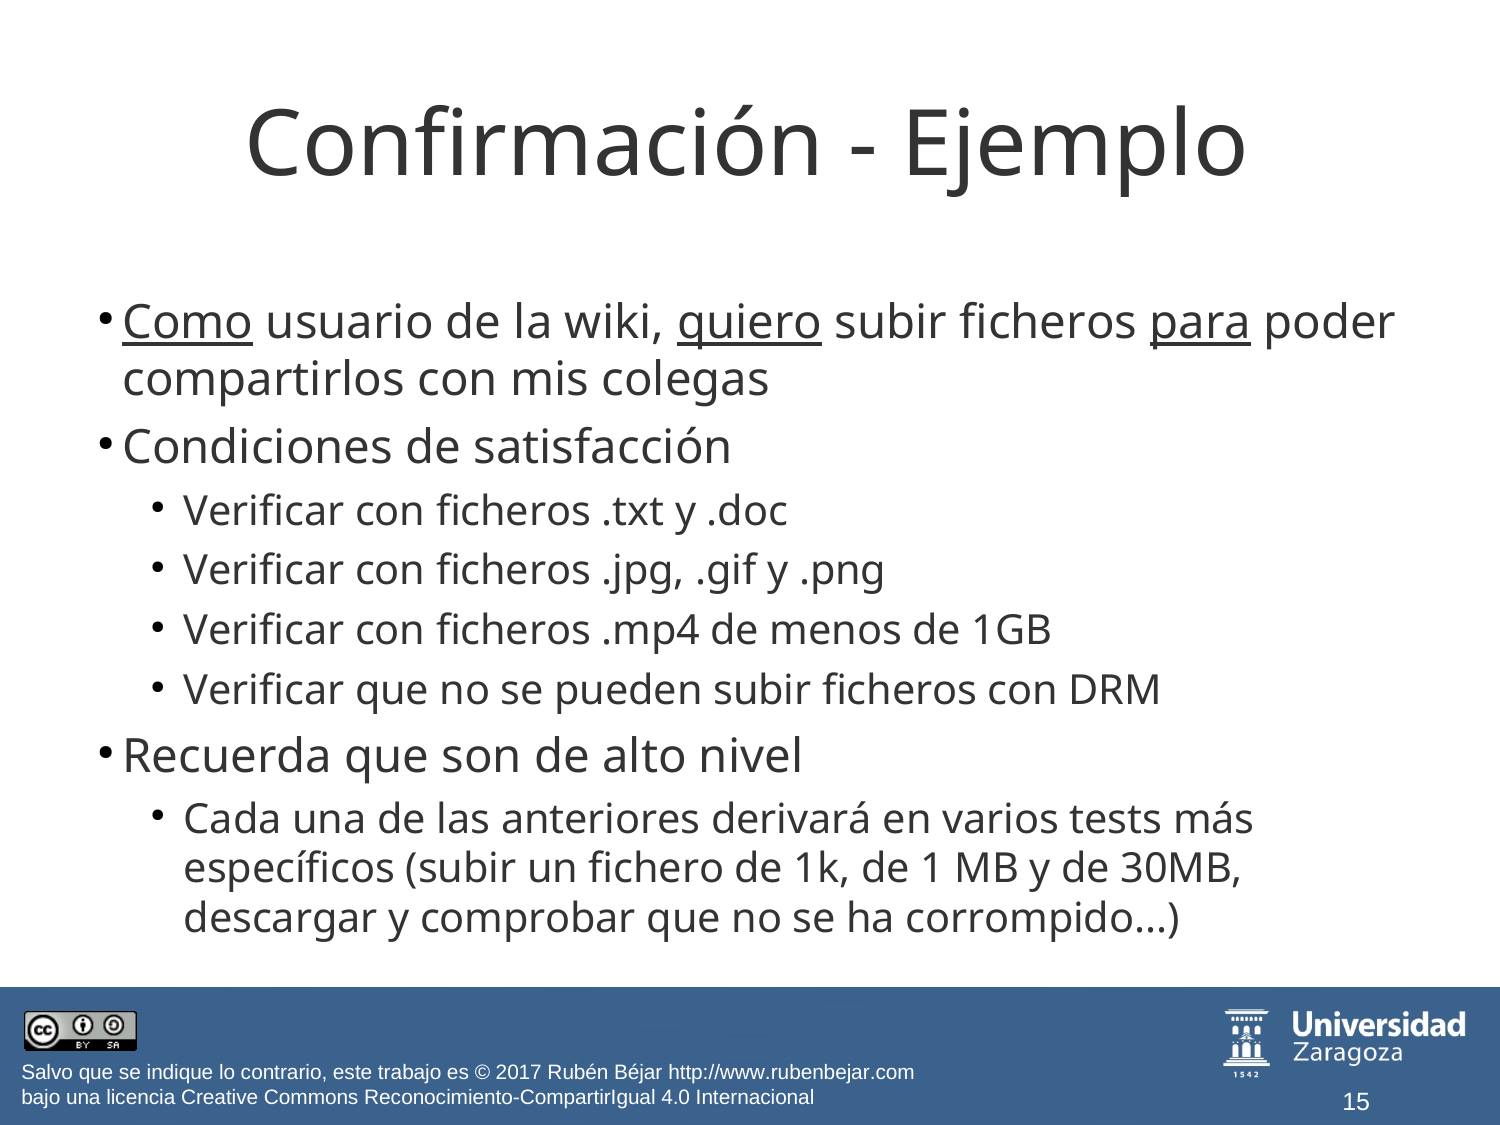

# Confirmación - Ejemplo
Como usuario de la wiki, quiero subir ficheros para poder compartirlos con mis colegas
Condiciones de satisfacción
Verificar con ficheros .txt y .doc
Verificar con ficheros .jpg, .gif y .png
Verificar con ficheros .mp4 de menos de 1GB
Verificar que no se pueden subir ficheros con DRM
Recuerda que son de alto nivel
Cada una de las anteriores derivará en varios tests más específicos (subir un fichero de 1k, de 1 MB y de 30MB, descargar y comprobar que no se ha corrompido...)